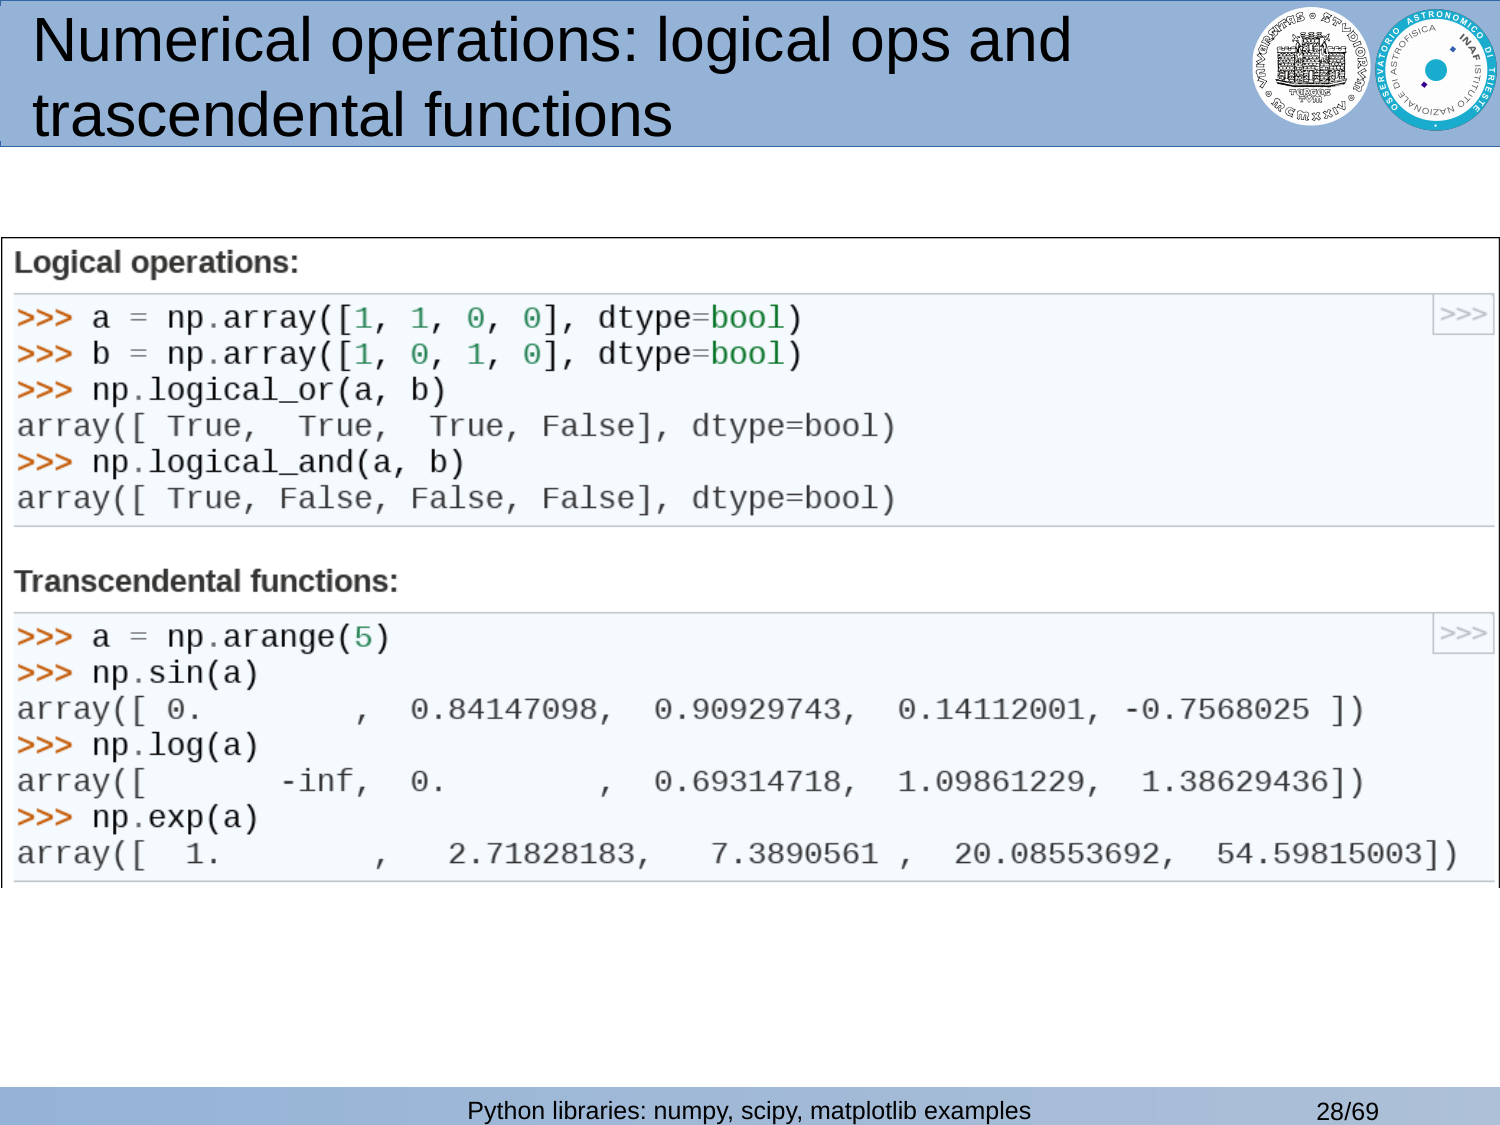

Numerical operations: logical ops and trascendental functions